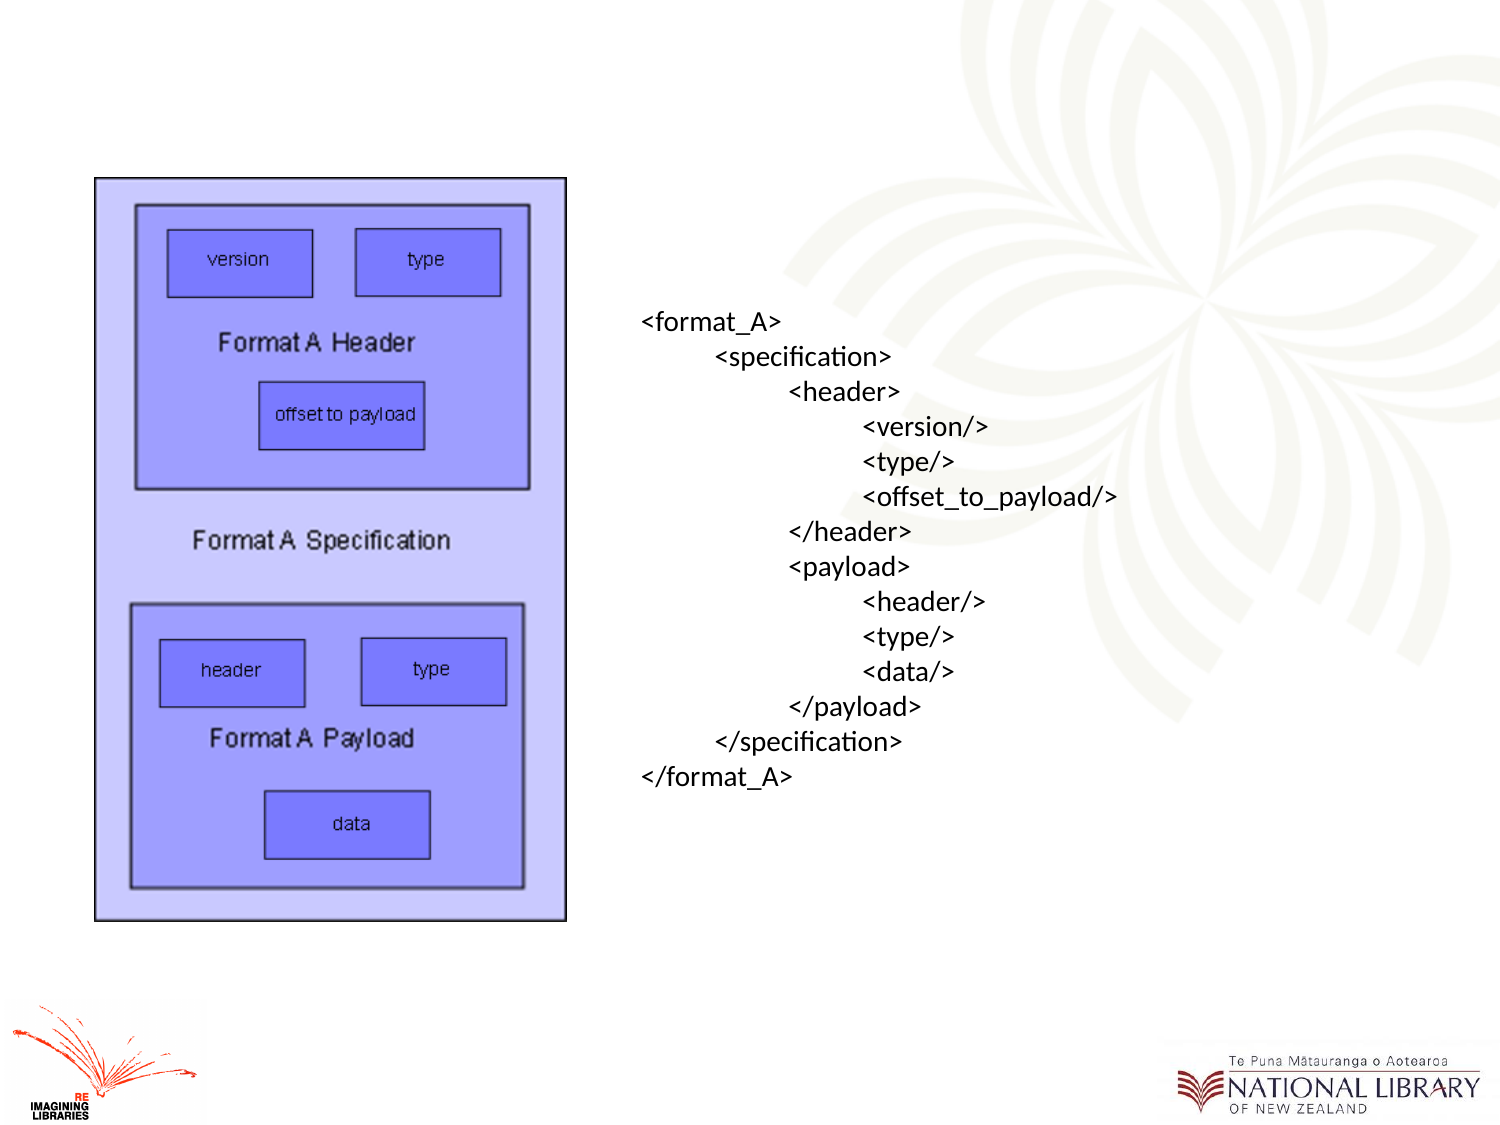

<format_A>
	<specification>
		<header>
			<version/>
			<type/>
			<offset_to_payload/>
		</header>
		<payload>
			<header/>
			<type/>
			<data/>
		</payload>
	</specification>
</format_A>